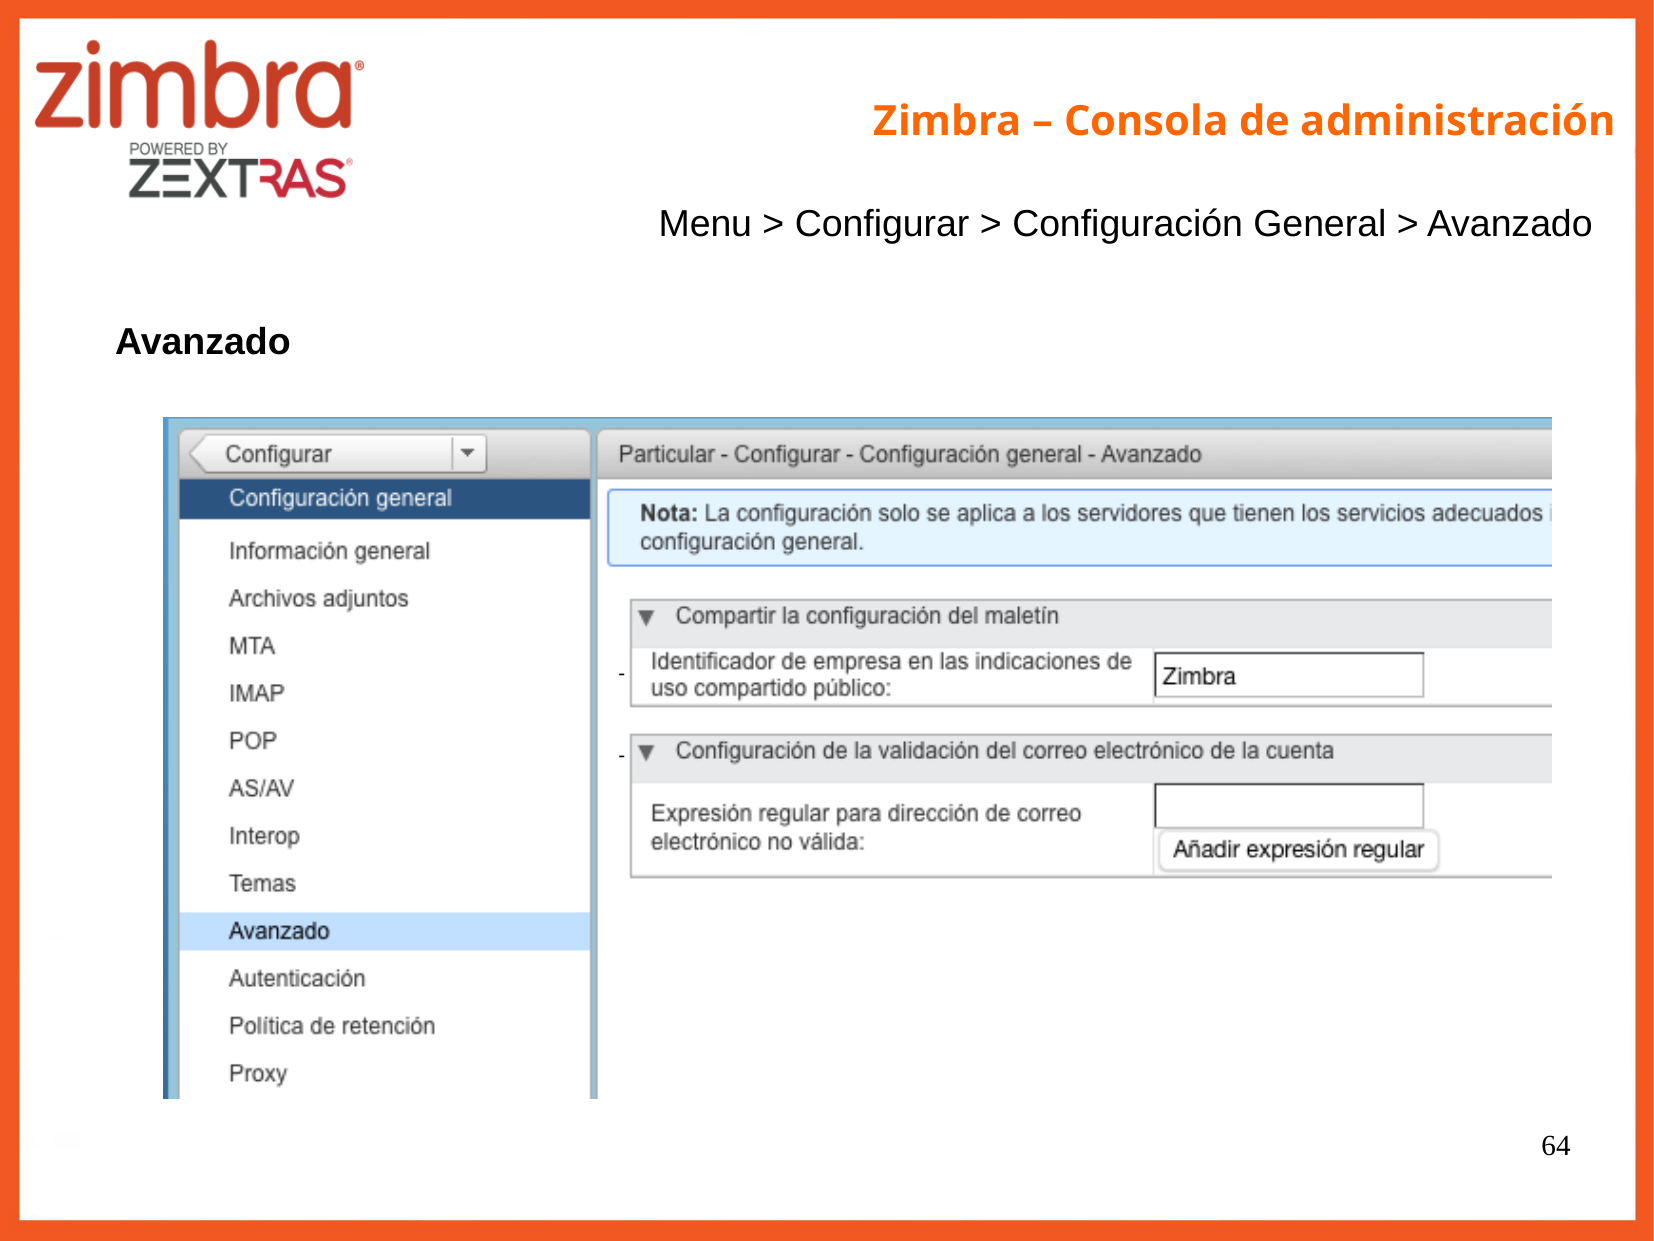

Zimbra – Consola de administración
Menu > Configurar > Configuración General > Avanzado
Avanzado
-
-
64